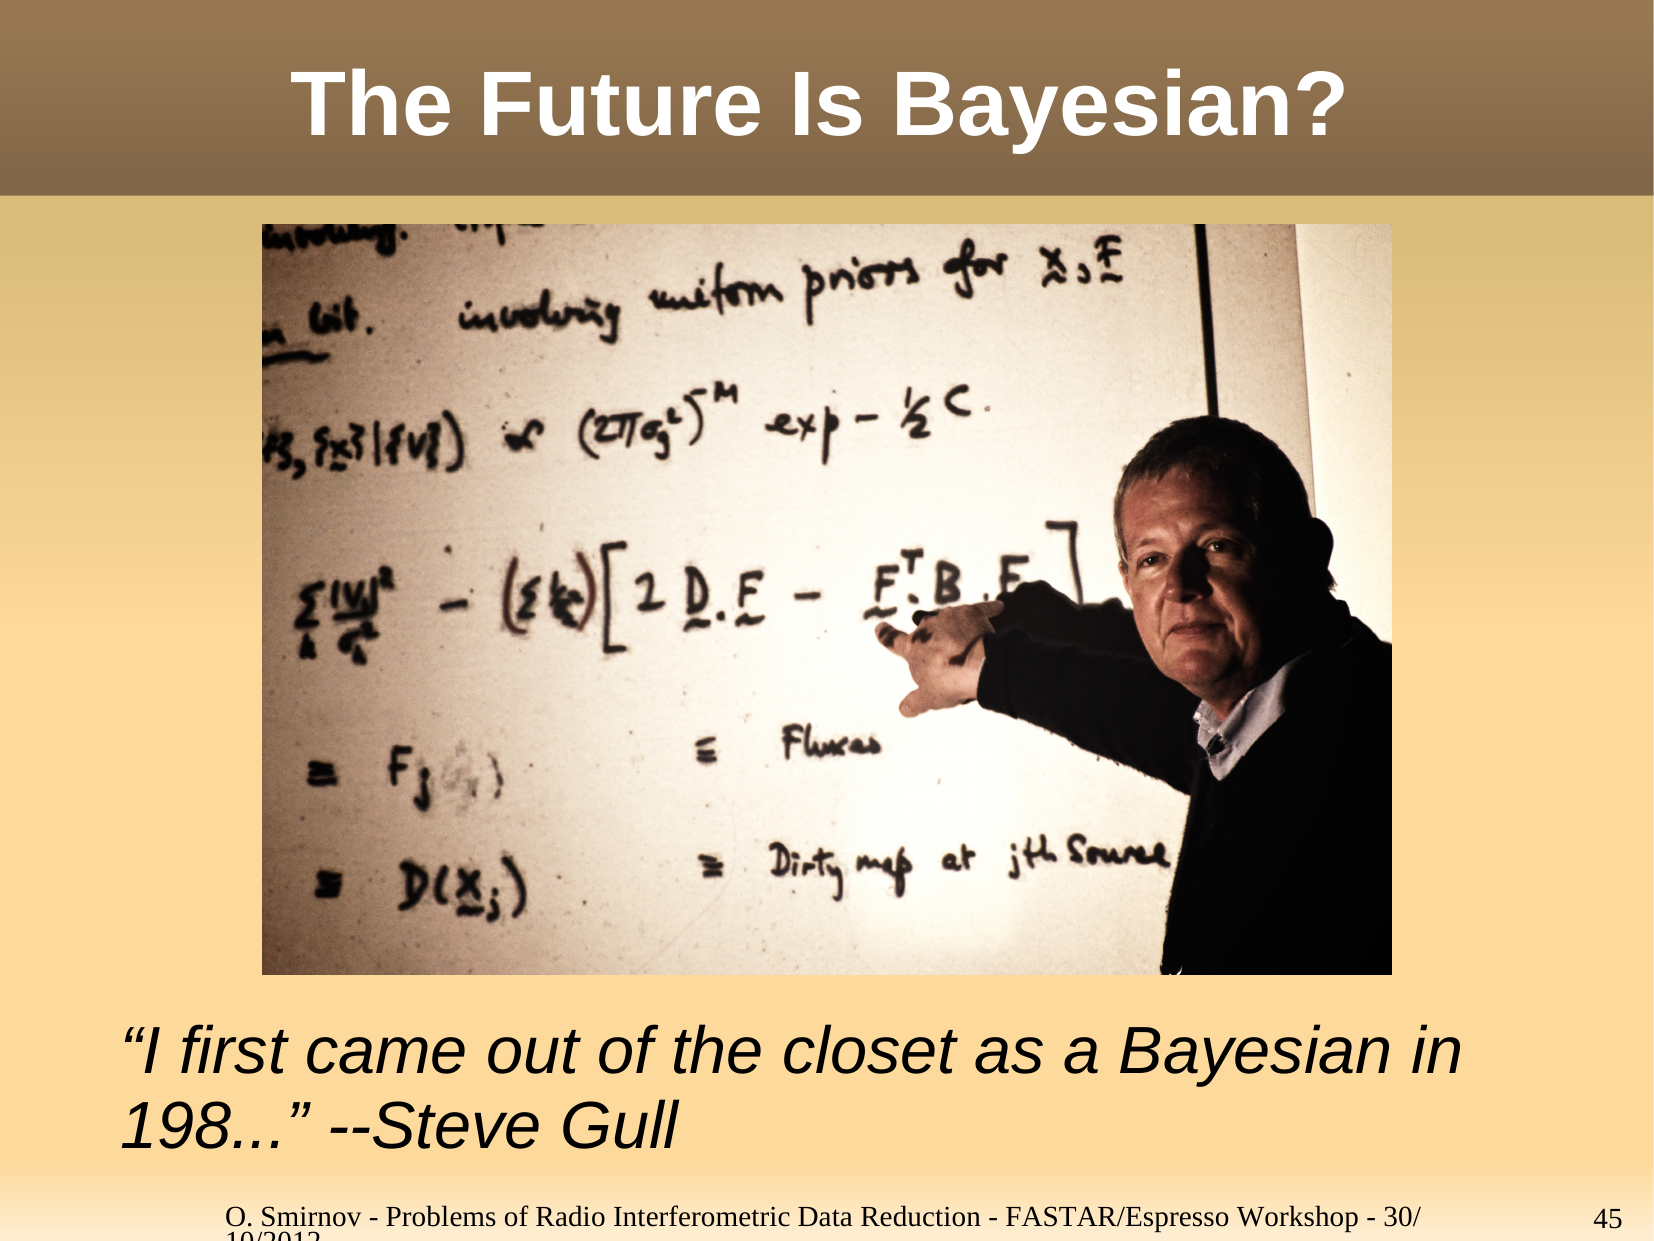

# The Future Is Bayesian?
“I first came out of the closet as a Bayesian in 198...” --Steve Gull
O. Smirnov - Problems of Radio Interferometric Data Reduction - FASTAR/Espresso Workshop - 30/10/2012
45